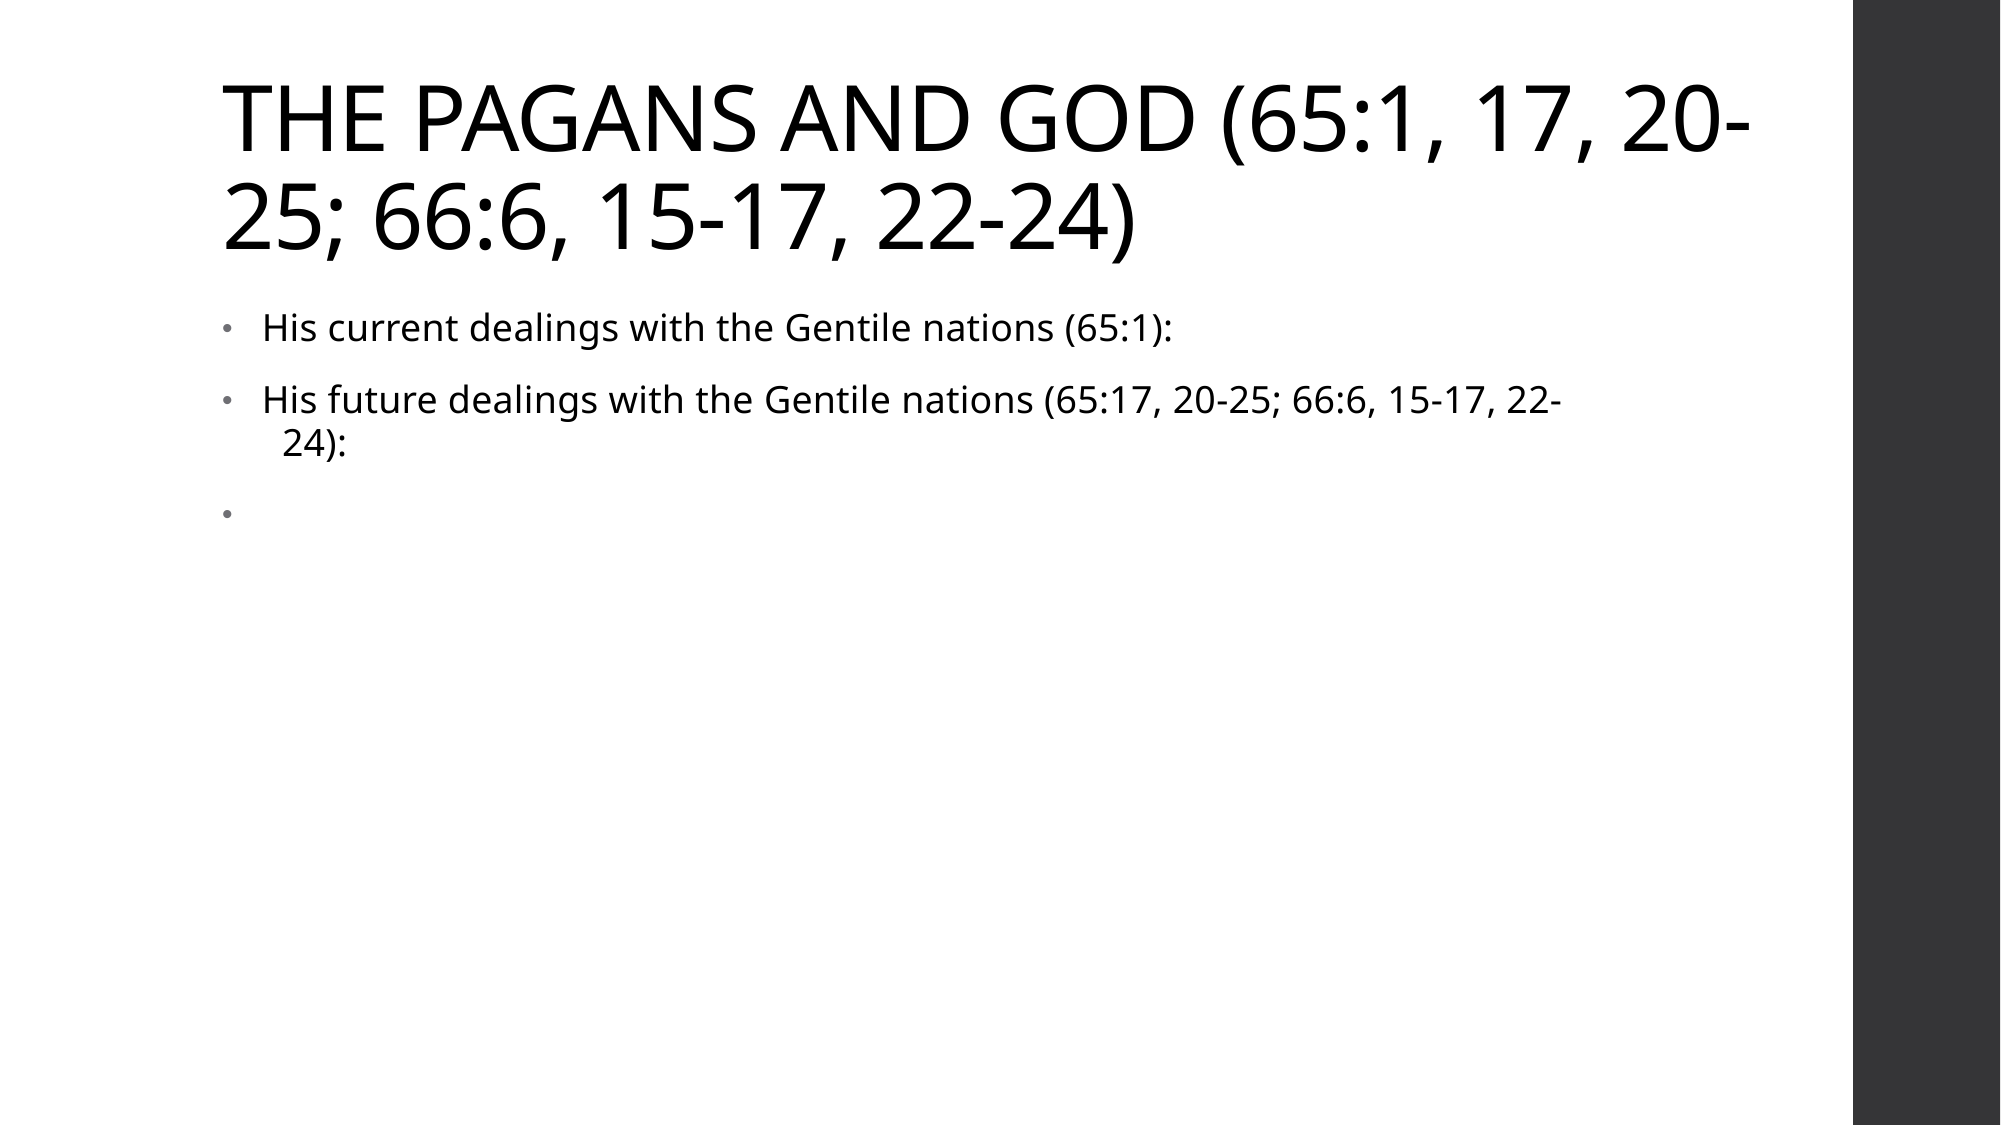

# THE PAGANS AND GOD (65:1, 17, 20-25; 66:6, 15-17, 22-24)
 His current dealings with the Gentile nations (65:1):
 His future dealings with the Gentile nations (65:17, 20-25; 66:6, 15-17, 22-24):